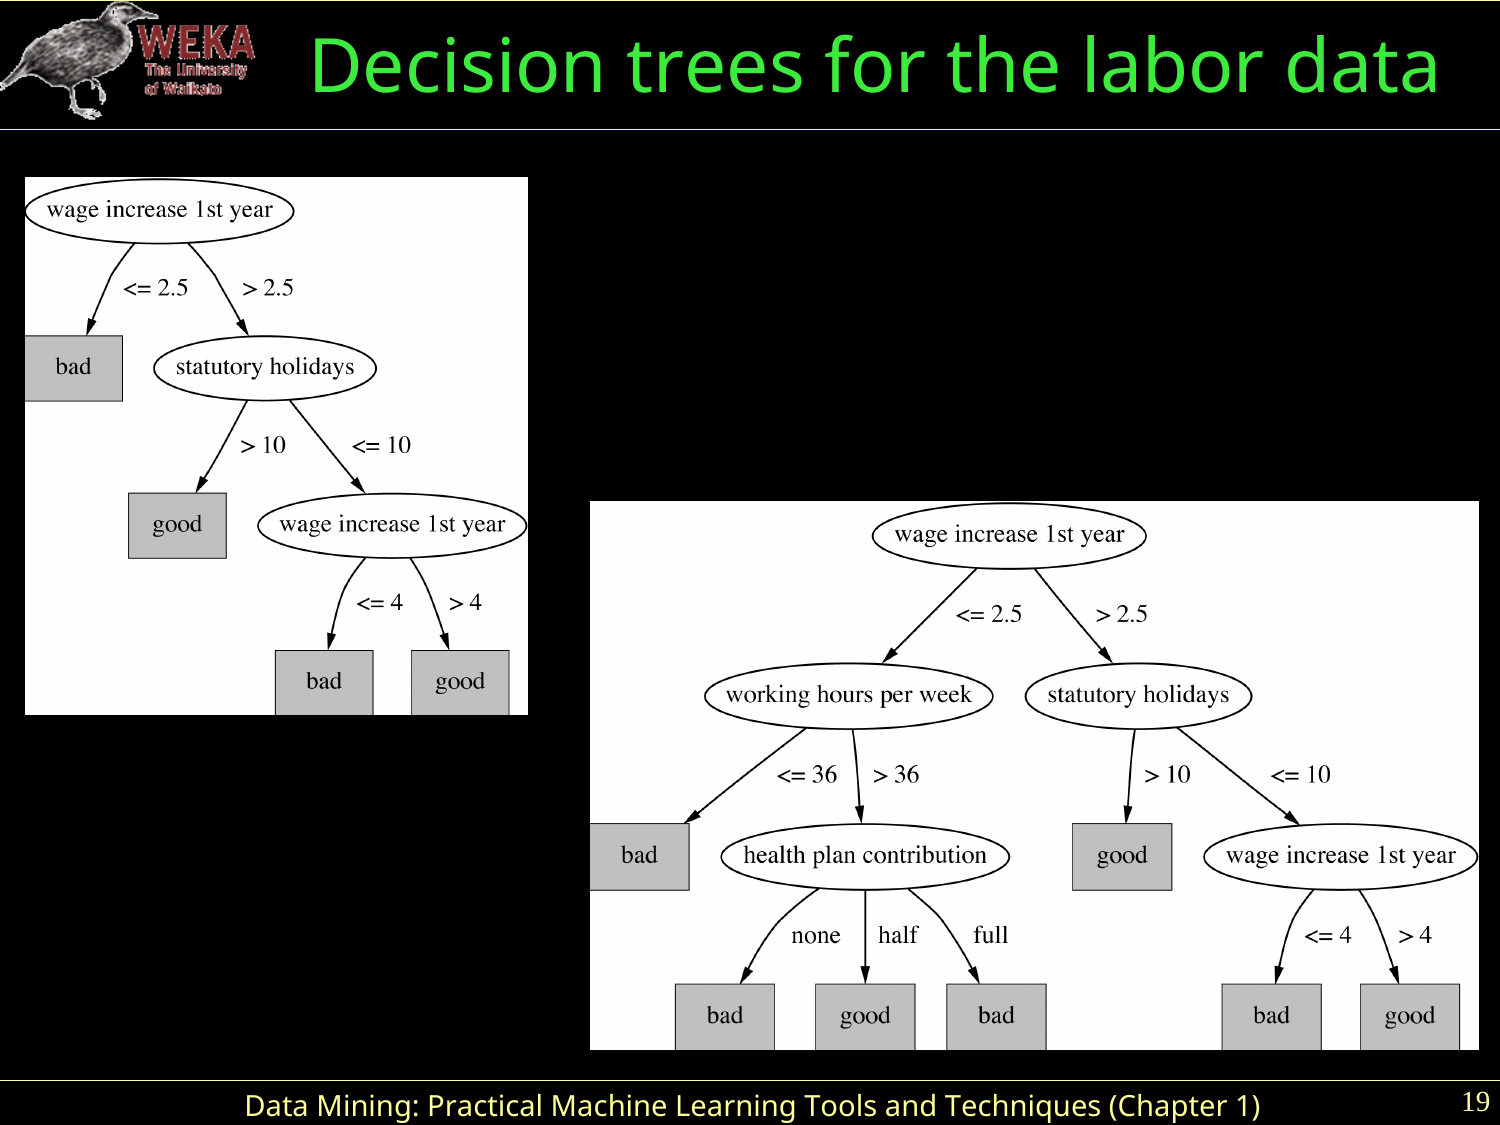

# Decision trees for the labor data
Data Mining: Practical Machine Learning Tools and Techniques (Chapter 1)
19